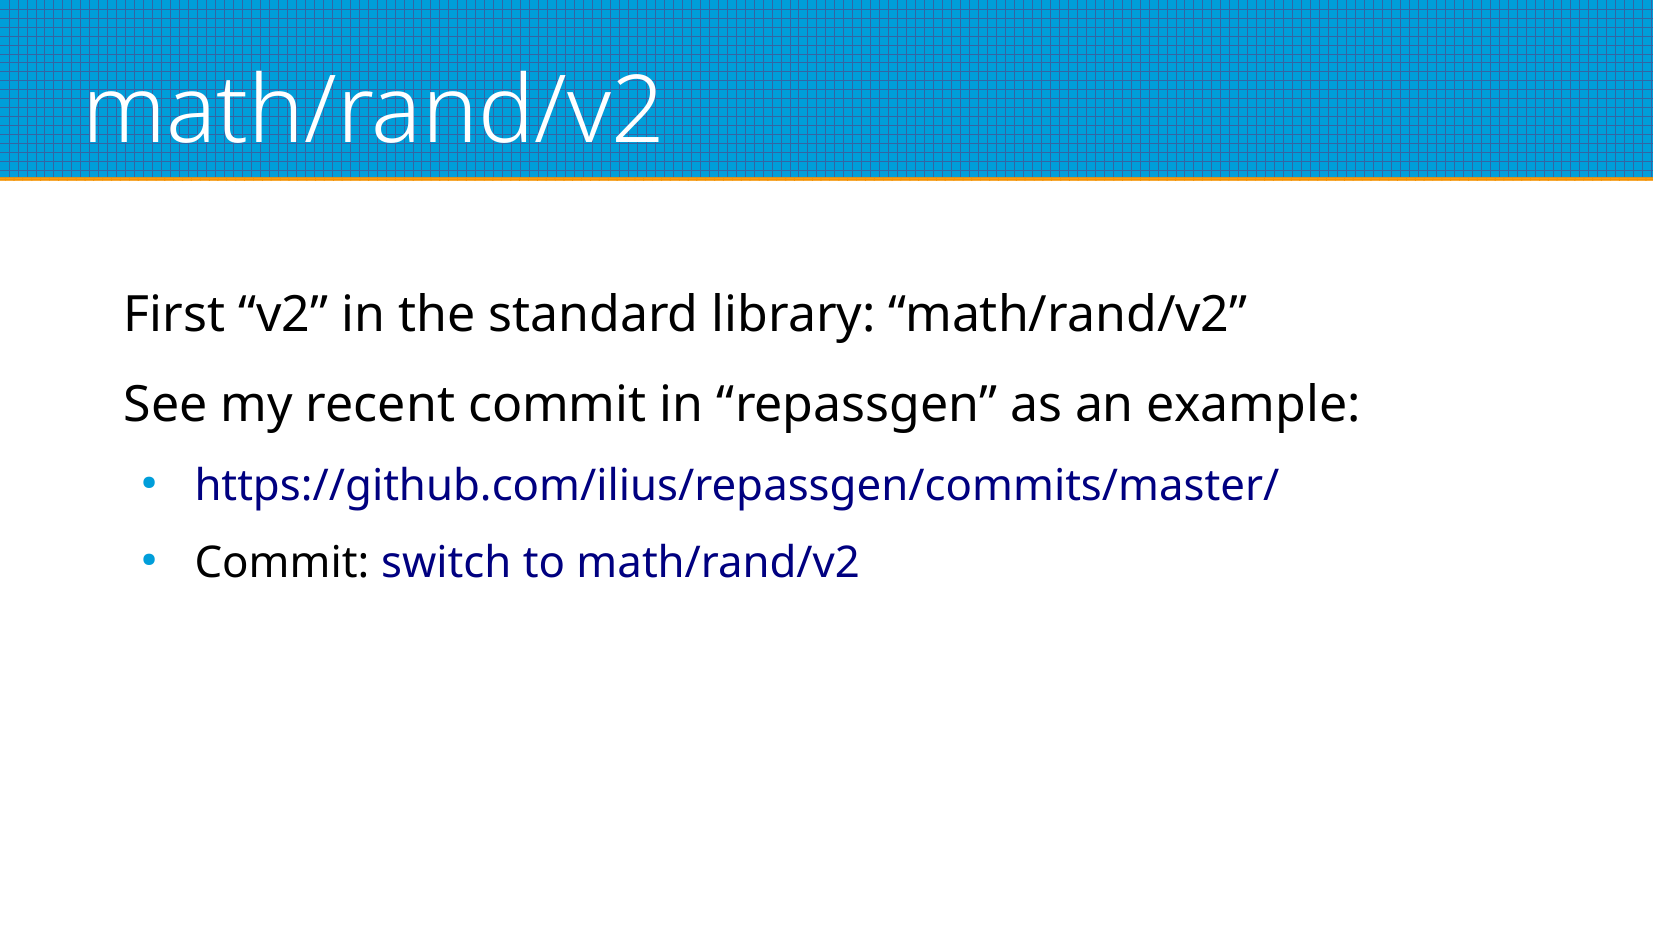

# math/rand/v2
First “v2” in the standard library: “math/rand/v2”
See my recent commit in “repassgen” as an example:
https://github.com/ilius/repassgen/commits/master/
Commit: switch to math/rand/v2